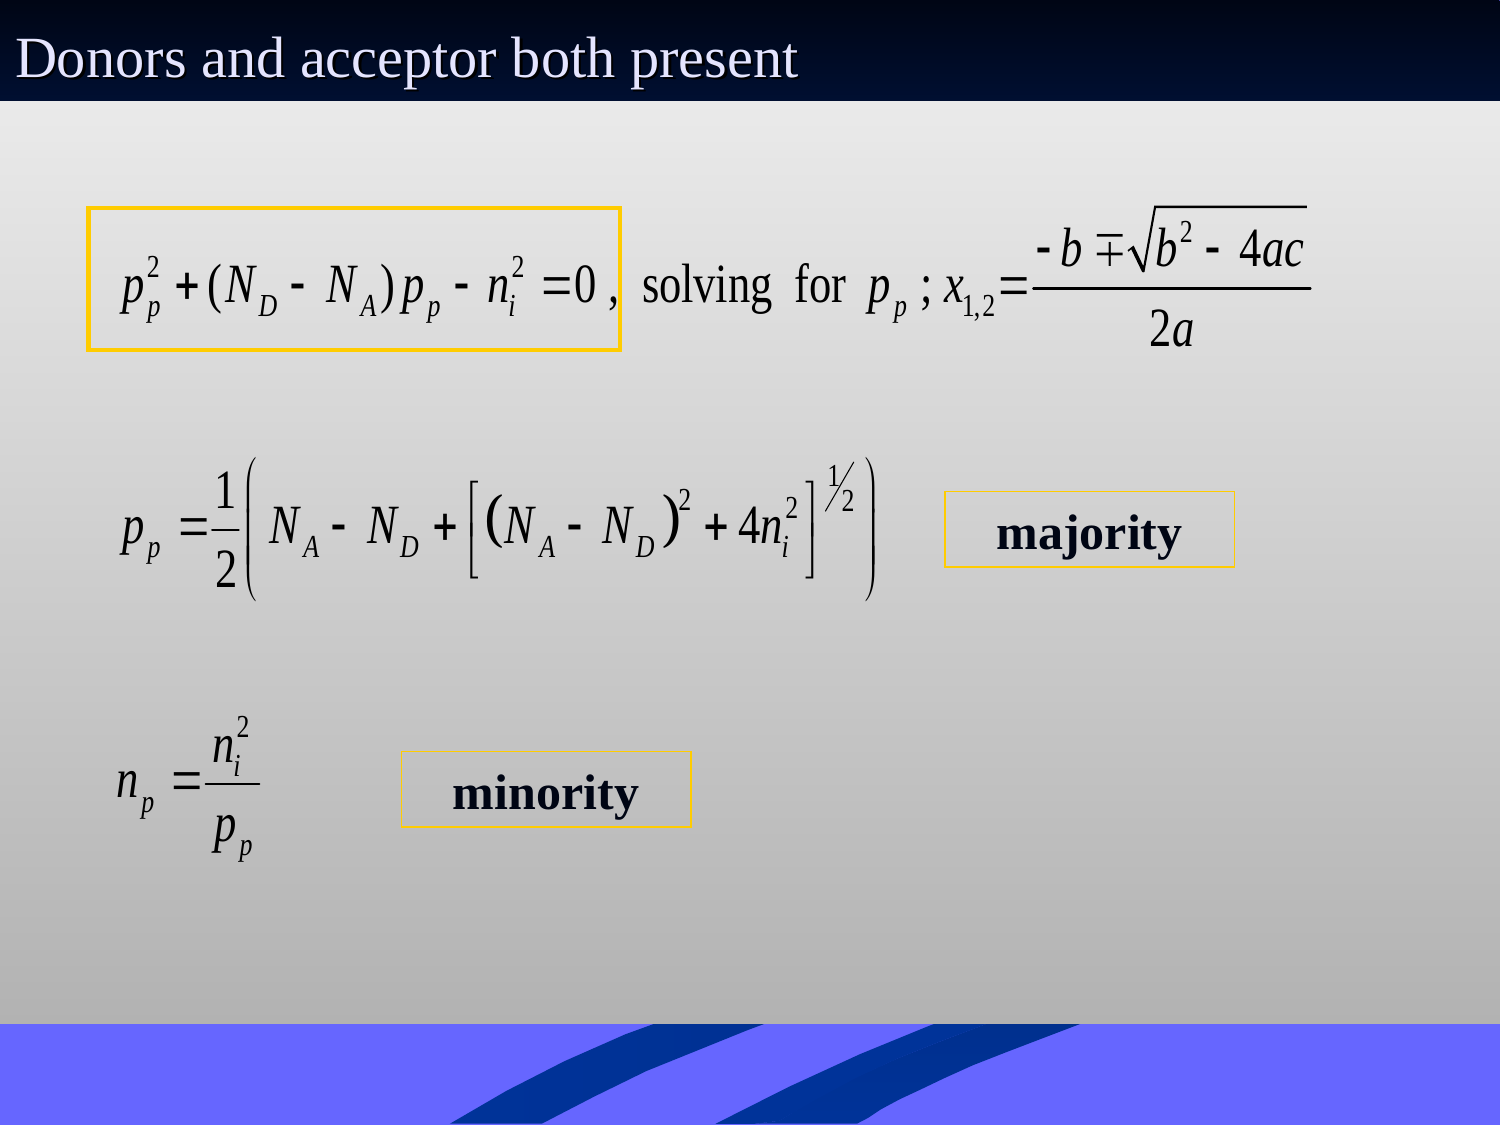

# Donors and acceptor both present
majority
minority